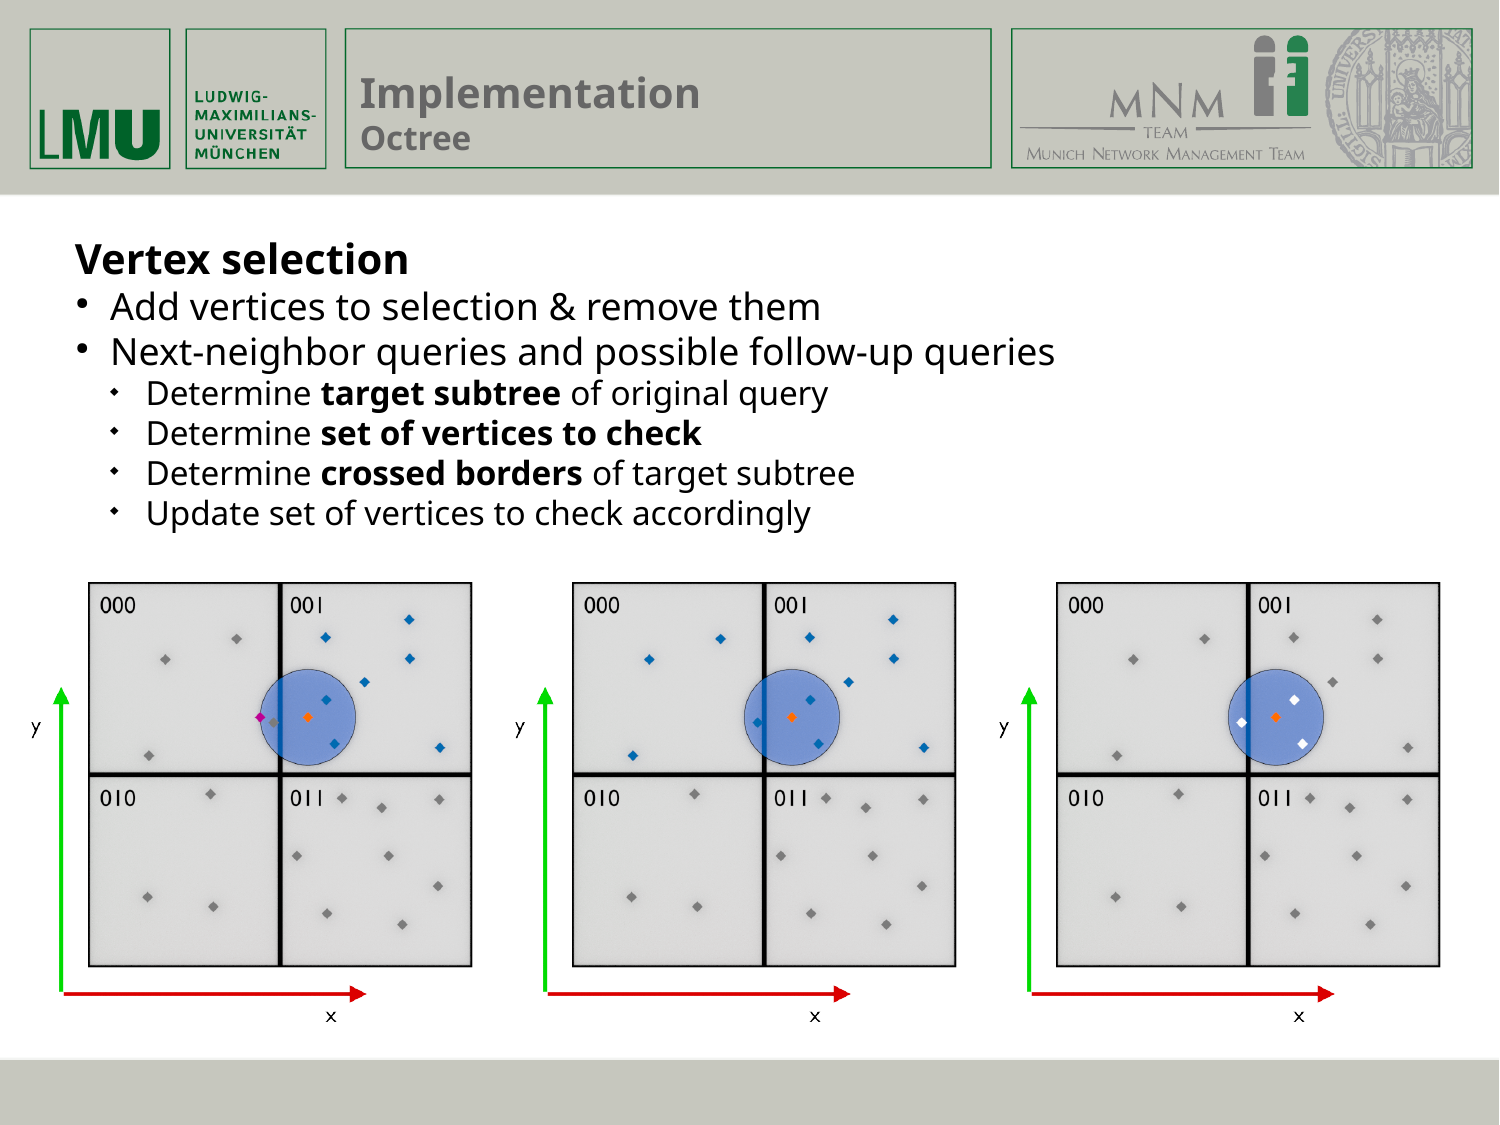

Implementation
Octree
Vertex selection
Add vertices to selection & remove them
Next-neighbor queries and possible follow-up queries
Determine target subtree of original query
Determine set of vertices to check
Determine crossed borders of target subtree
Update set of vertices to check accordingly